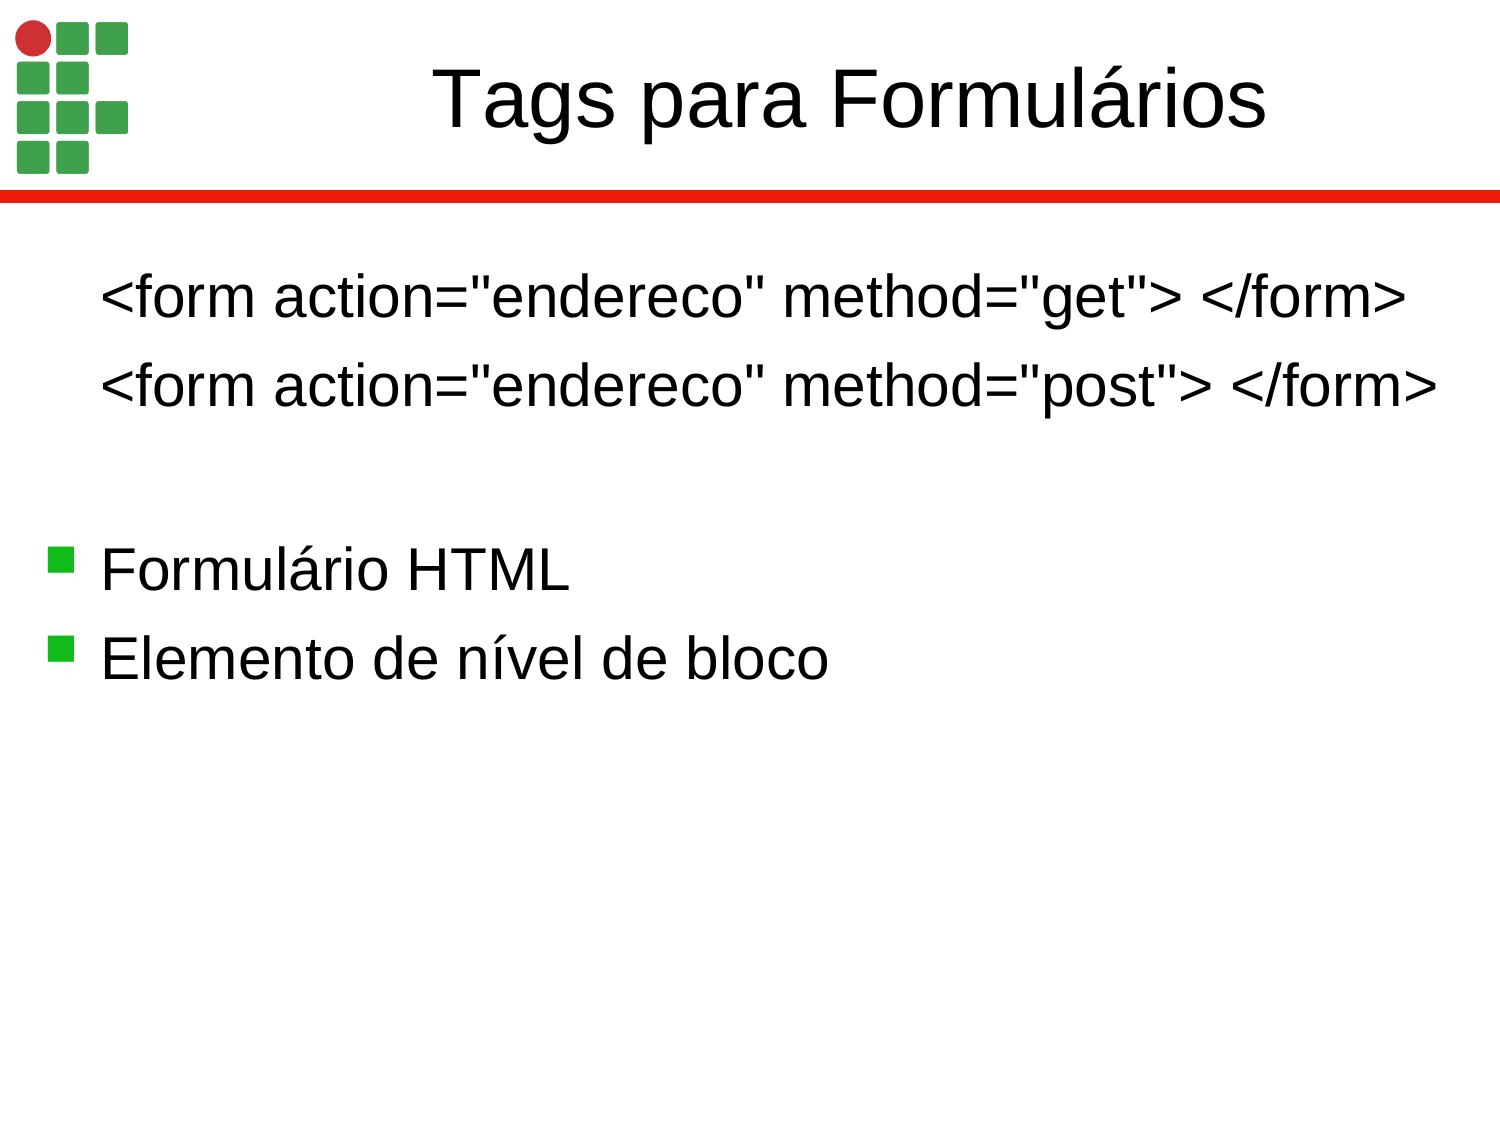

# Tags para Formulários
<form action="endereco" method="get"> </form>
<form action="endereco" method="post"> </form>
Formulário HTML
Elemento de nível de bloco